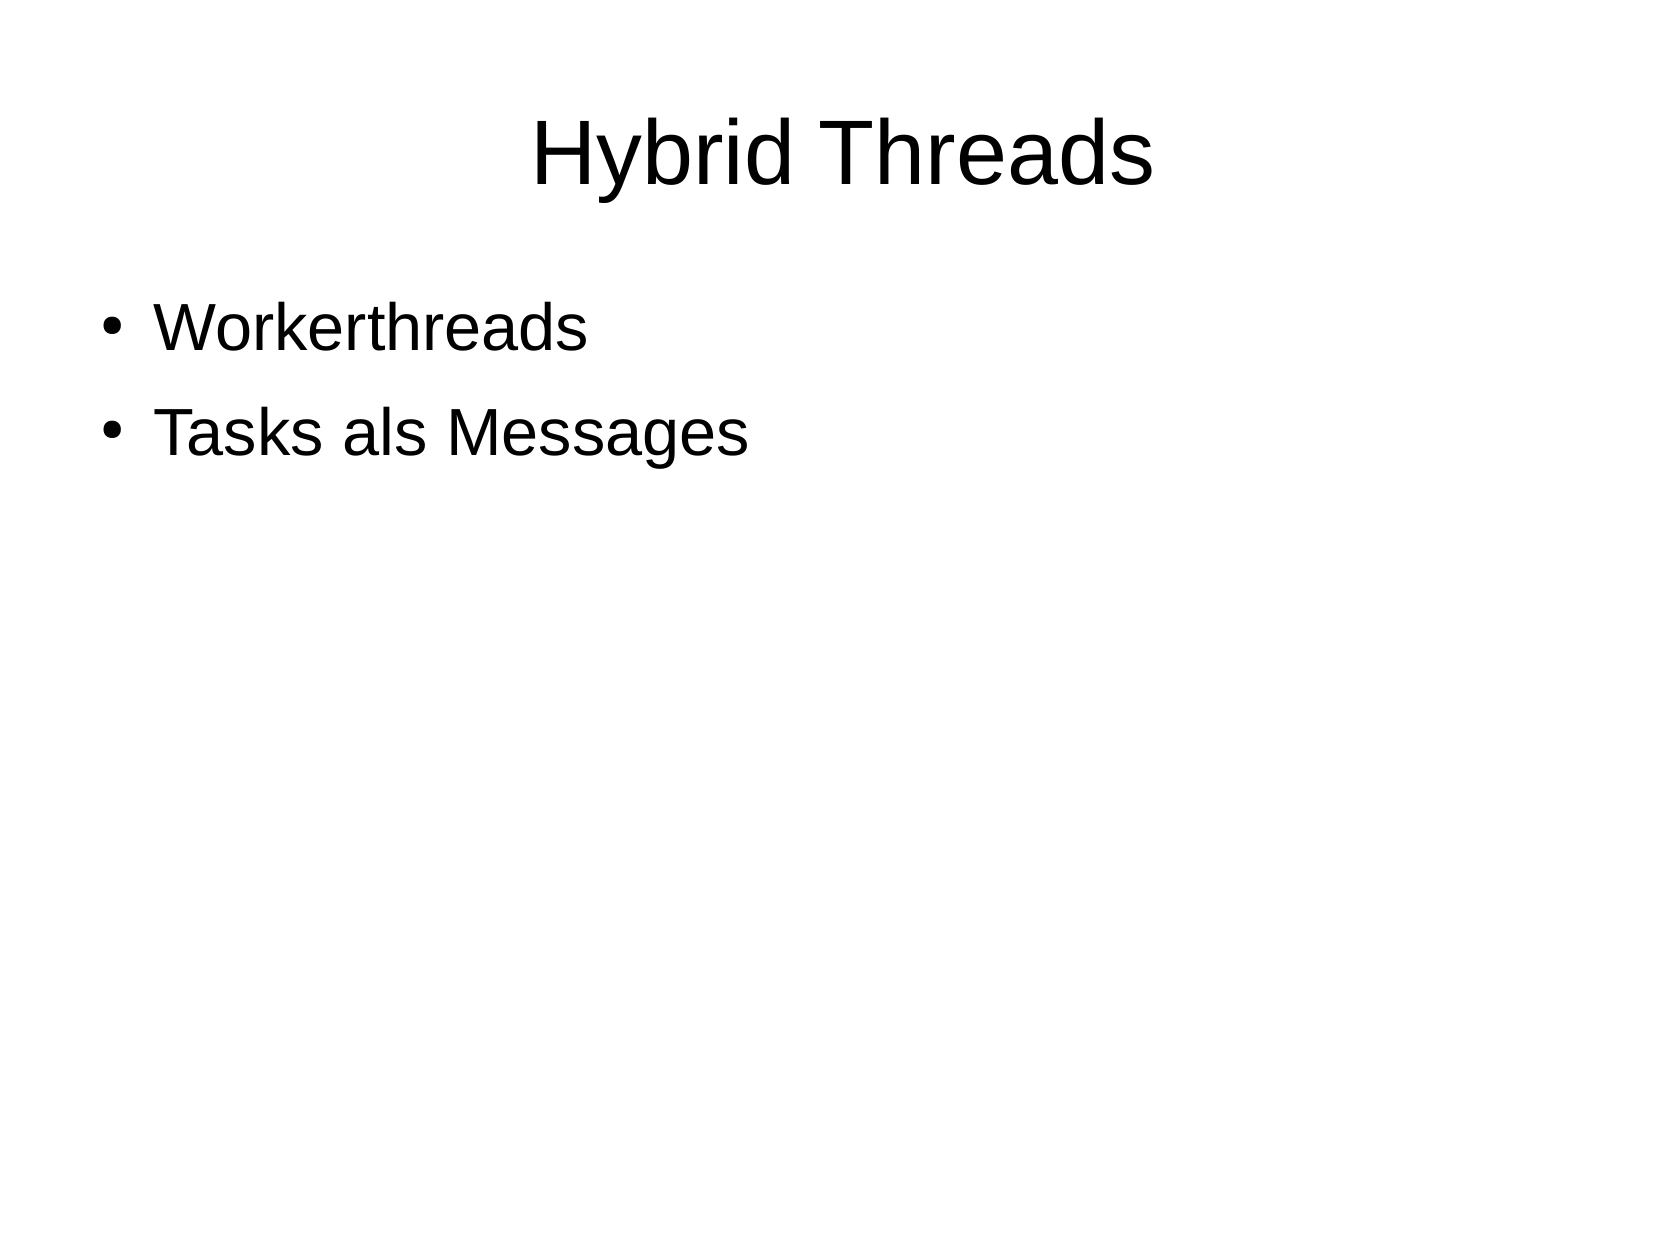

# Hybrid Threads
Workerthreads
Tasks als Messages